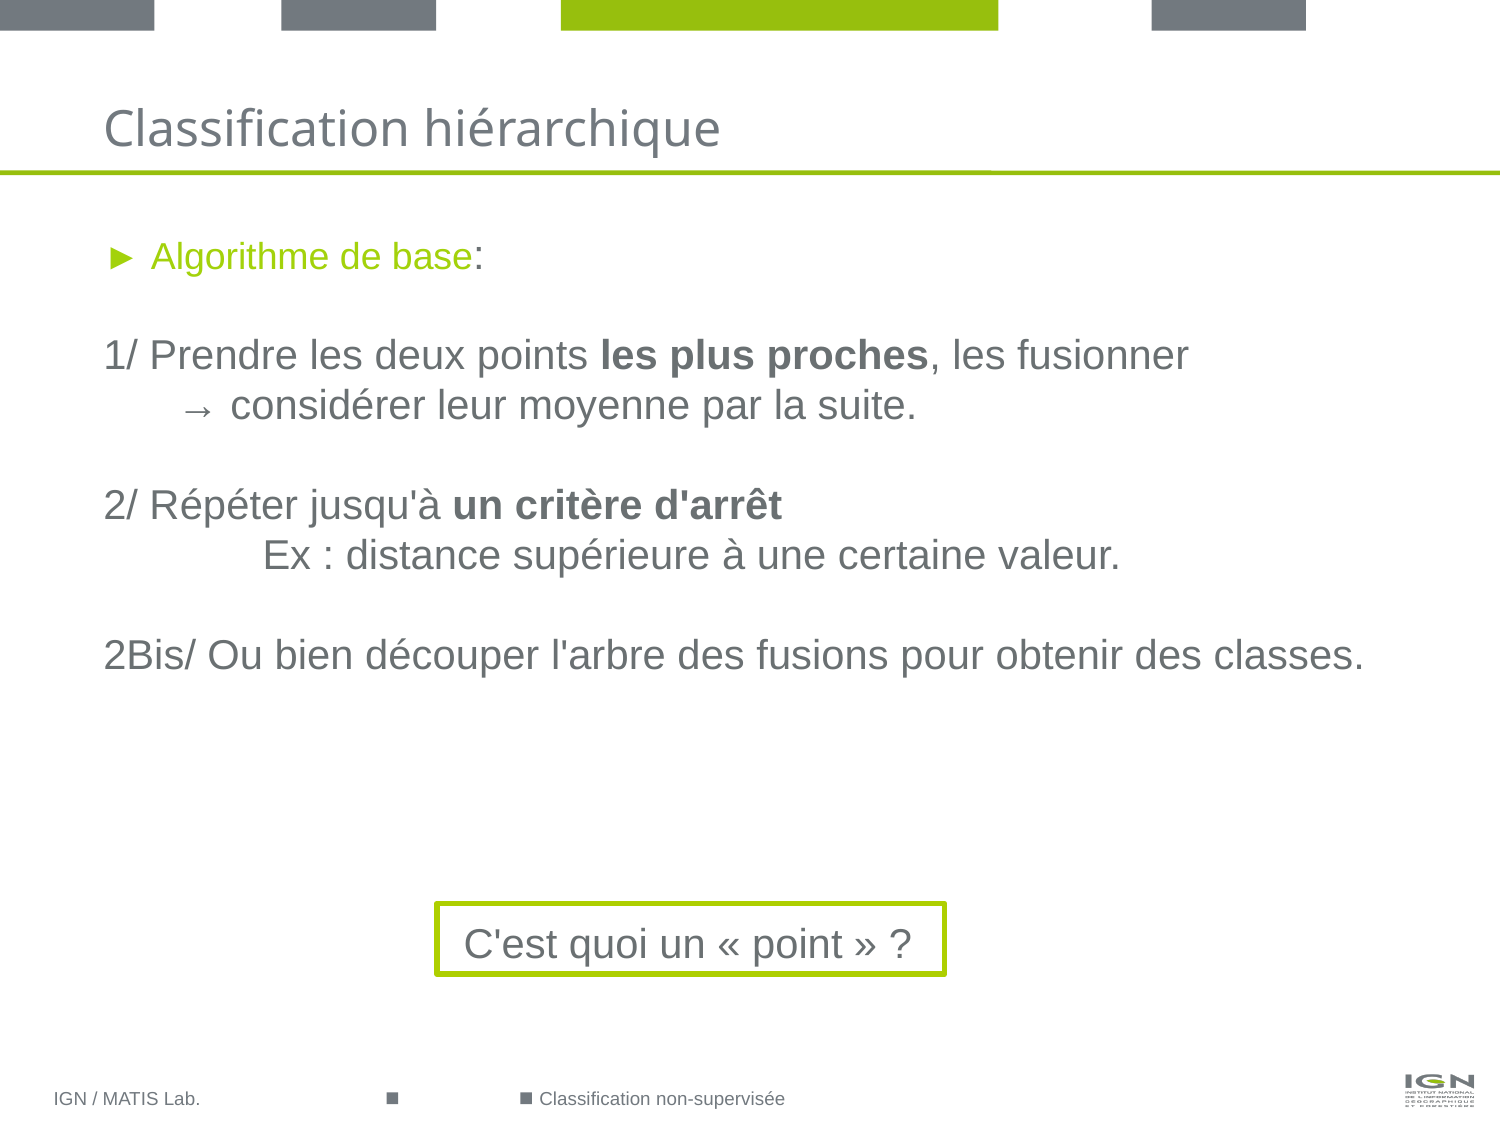

Classification hiérarchique
► Algorithme de base:
1/ Prendre les deux points les plus proches, les fusionner
	→ considérer leur moyenne par la suite.
2/ Répéter jusqu'à un critère d'arrêt
		 Ex : distance supérieure à une certaine valeur.
2Bis/ Ou bien découper l'arbre des fusions pour obtenir des classes.
C'est quoi un « point » ?
IGN / MATIS Lab.
Classification non-supervisée